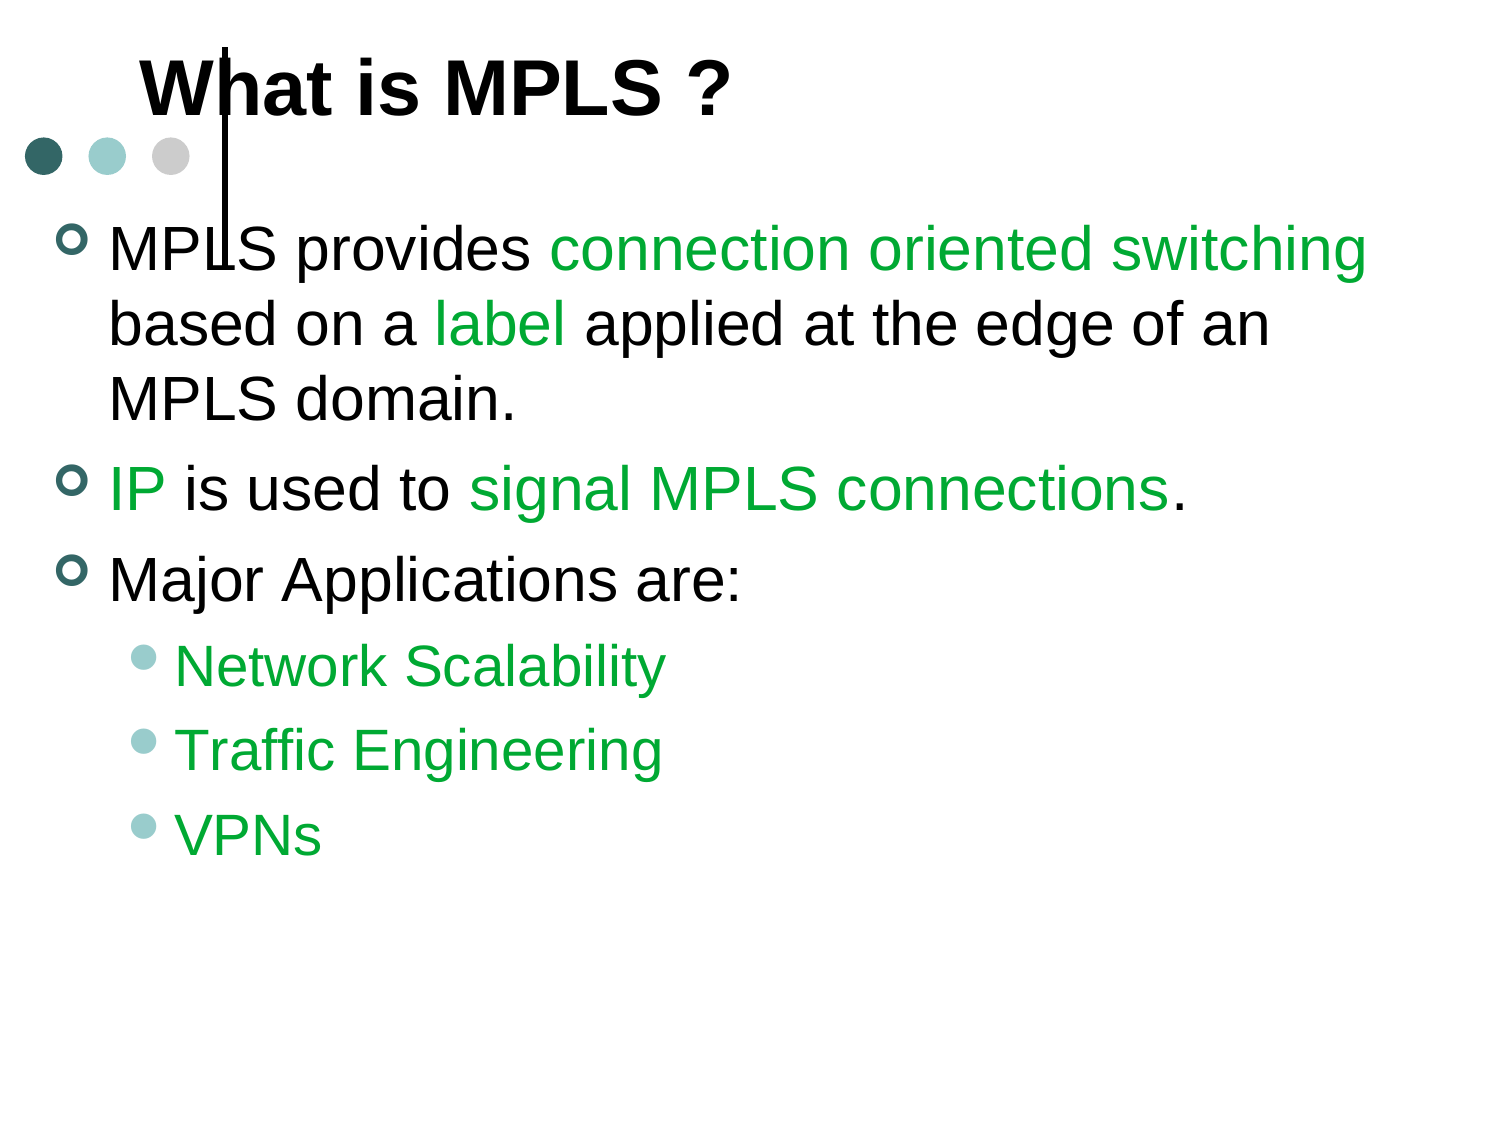

# What is MPLS ?
MPLS provides connection oriented switching based on a label applied at the edge of an MPLS domain.
IP is used to signal MPLS connections.
Major Applications are:
Network Scalability
Traffic Engineering
VPNs